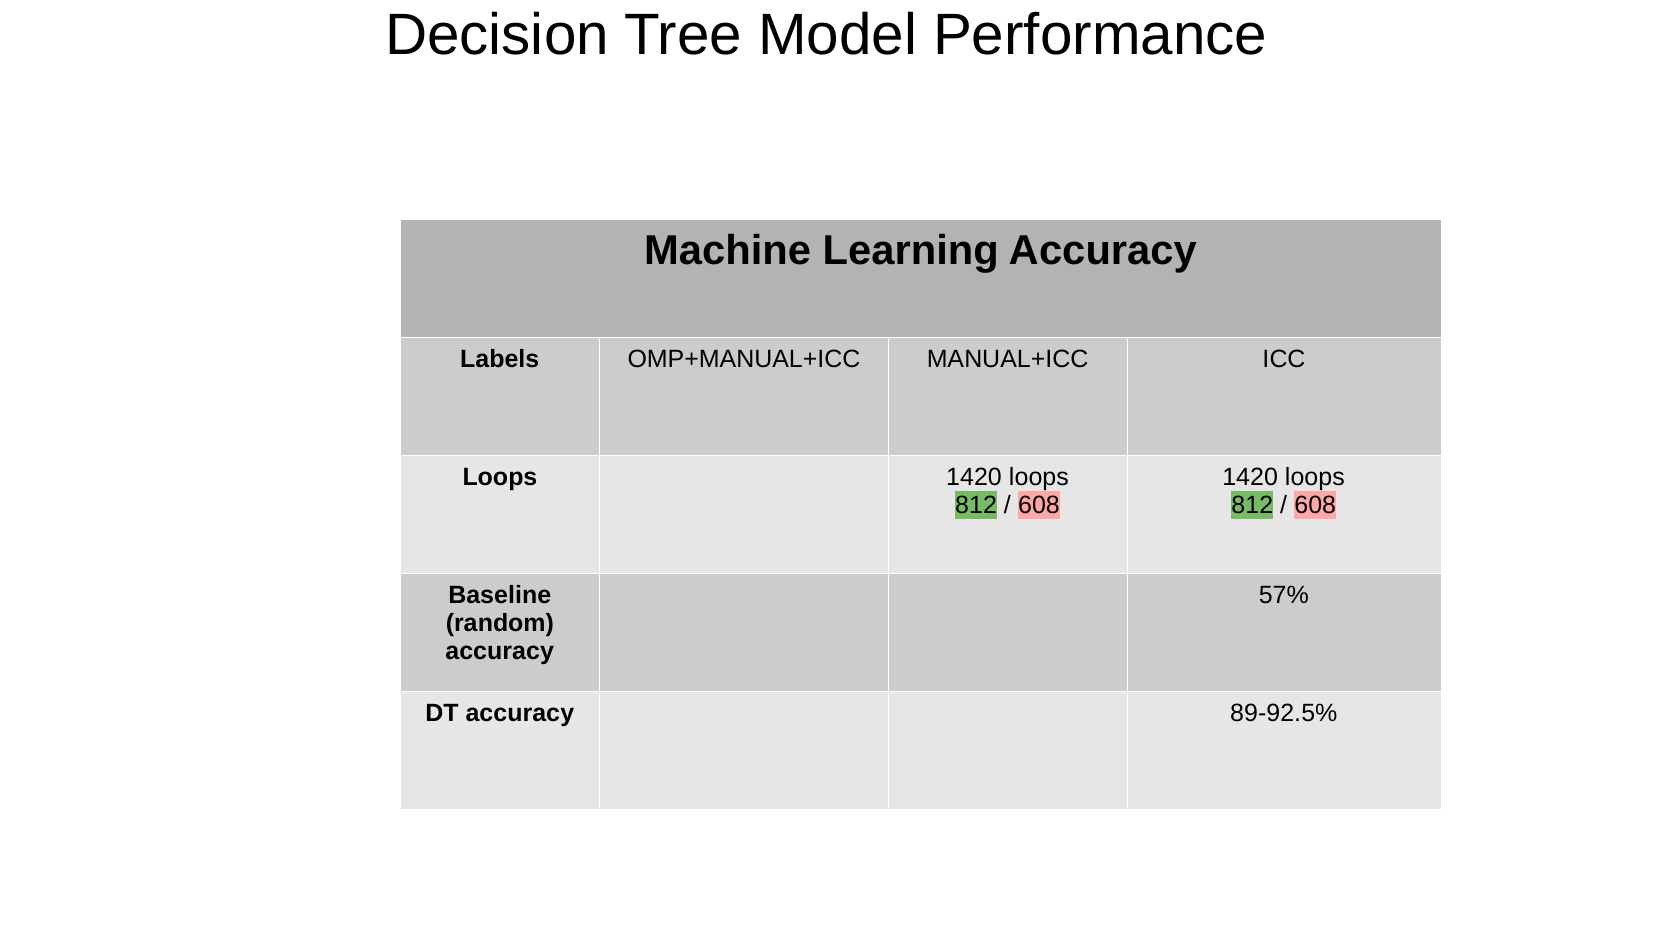

# Decision Tree Model Performance
| Machine Learning Accuracy | | | |
| --- | --- | --- | --- |
| Labels | OMP+MANUAL+ICC | MANUAL+ICC | ICC |
| Loops | | 1420 loops 812 / 608 | 1420 loops 812 / 608 |
| Baseline (random) accuracy | | | 57% |
| DT accuracy | | | 89-92.5% |